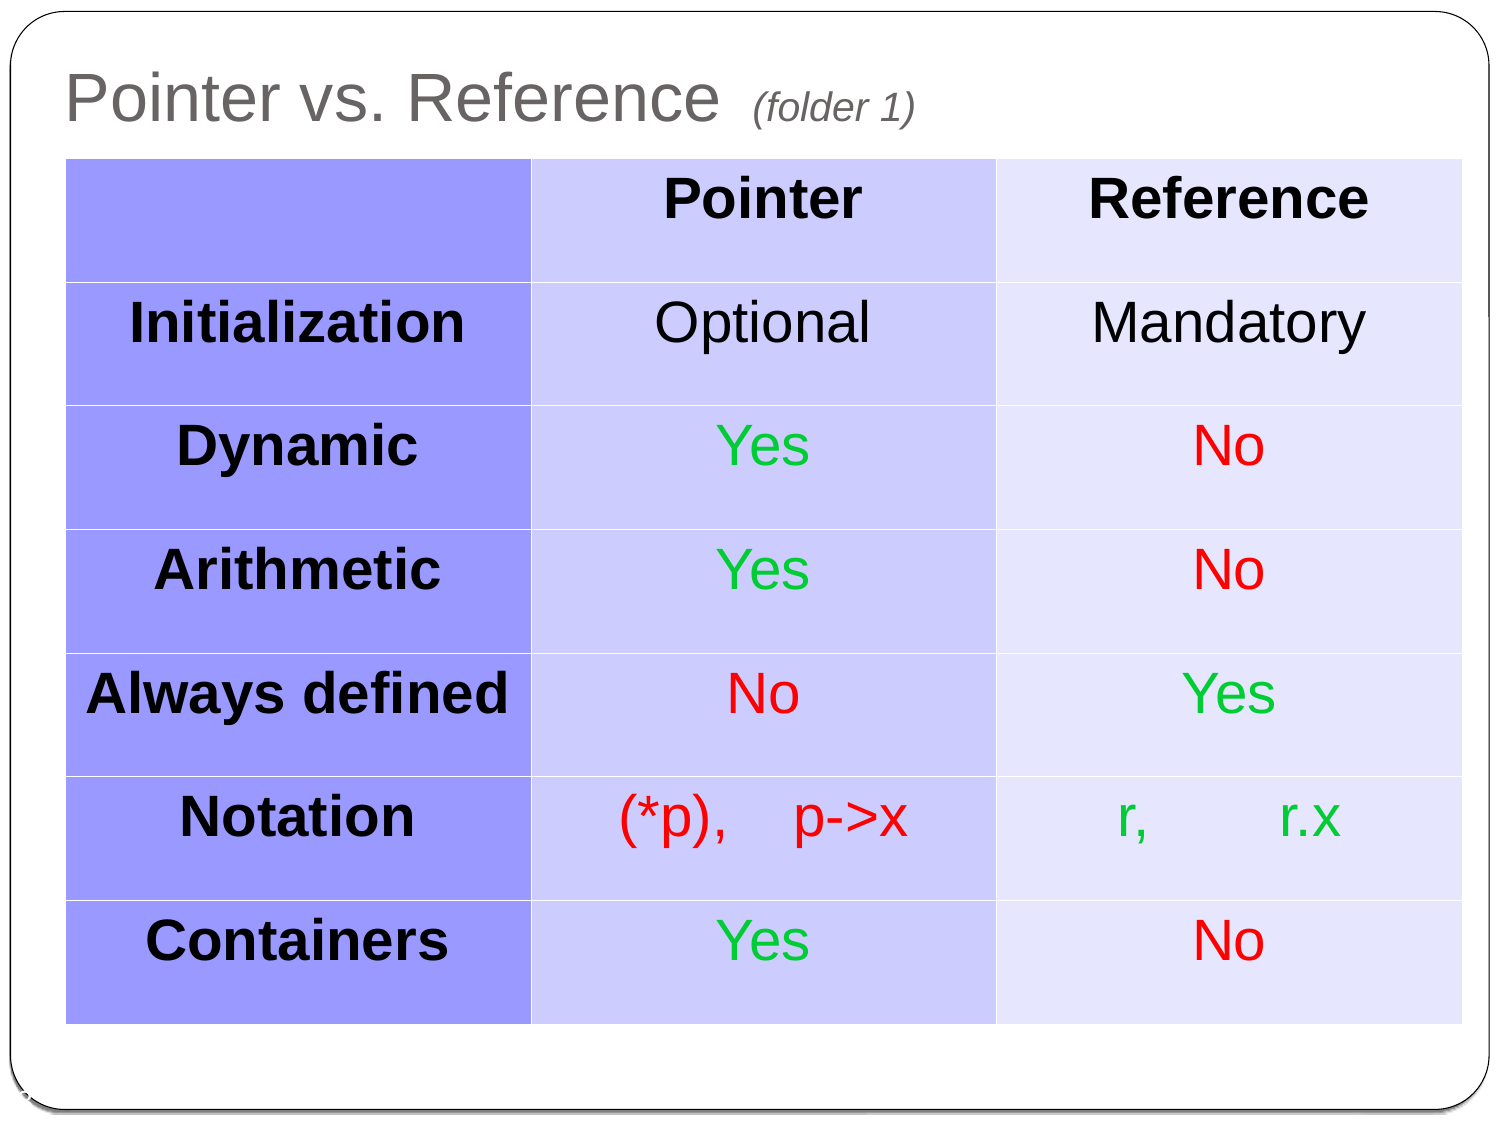

# Pointer vs. Reference (folder 1)
| | Pointer | Reference |
| --- | --- | --- |
| Initialization | Optional | Mandatory |
| Dynamic | Yes | No |
| Arithmetic | Yes | No |
| Always defined | No | Yes |
| Notation | (\*p), p->x | r, r.x |
| Containers | Yes | No |